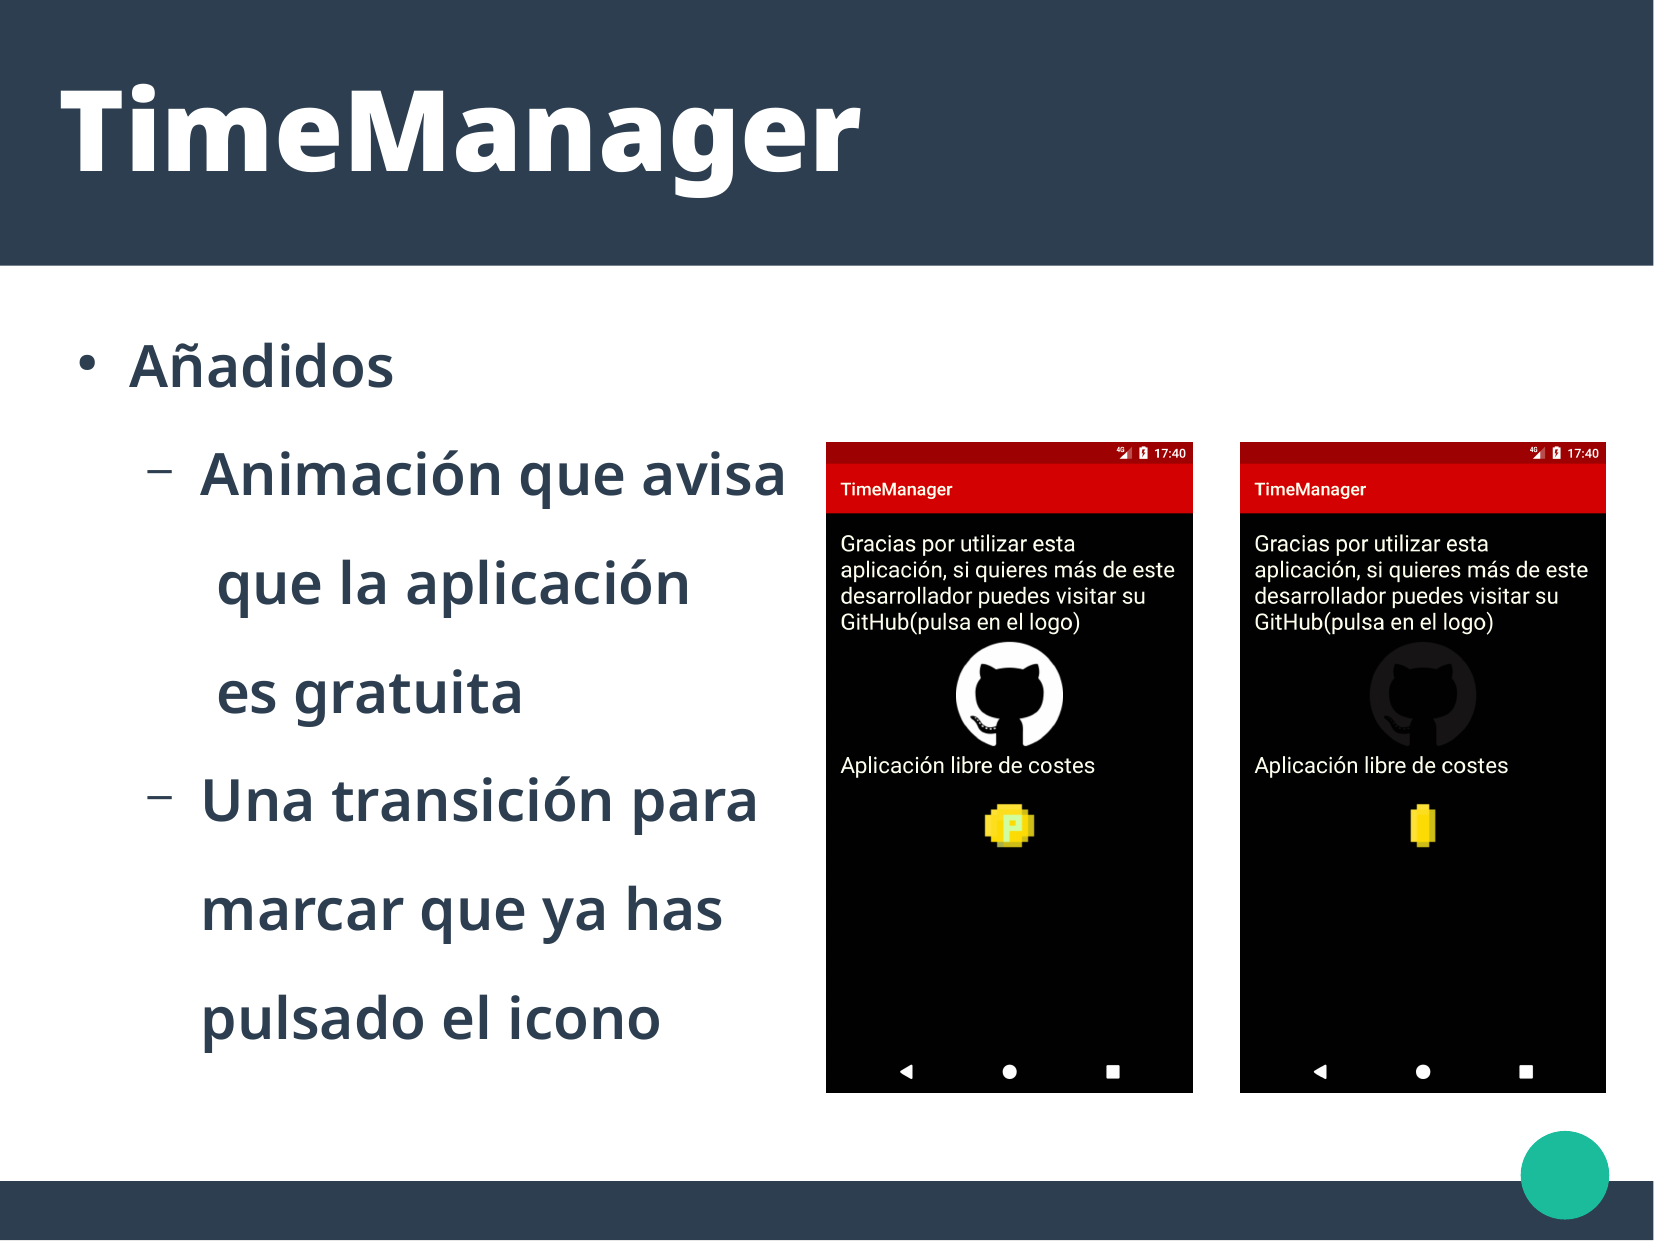

# TimeManager
Añadidos
Animación que avisa
 que la aplicación
 es gratuita
Una transición para
marcar que ya has
pulsado el icono